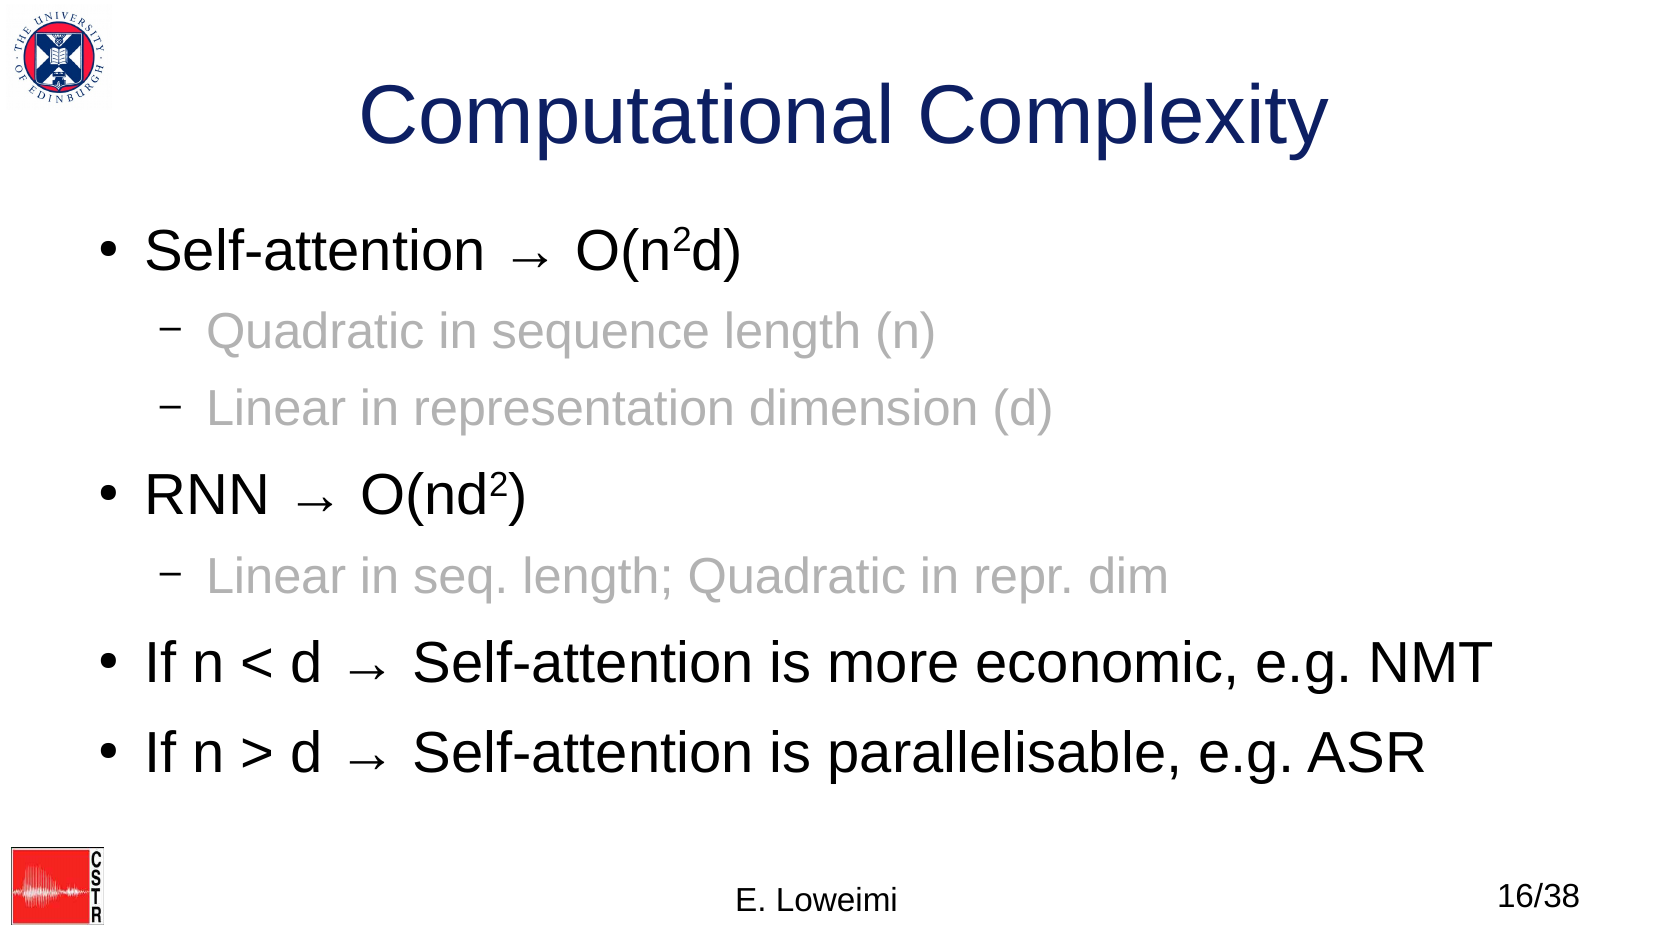

# Computational Complexity
Self-attention → O(n2d)
Quadratic in sequence length (n)
Linear in representation dimension (d)
RNN → O(nd2)
Linear in seq. length; Quadratic in repr. dim
If n < d → Self-attention is more economic, e.g. NMT
If n > d → Self-attention is parallelisable, e.g. ASR
16/38
E. Loweimi